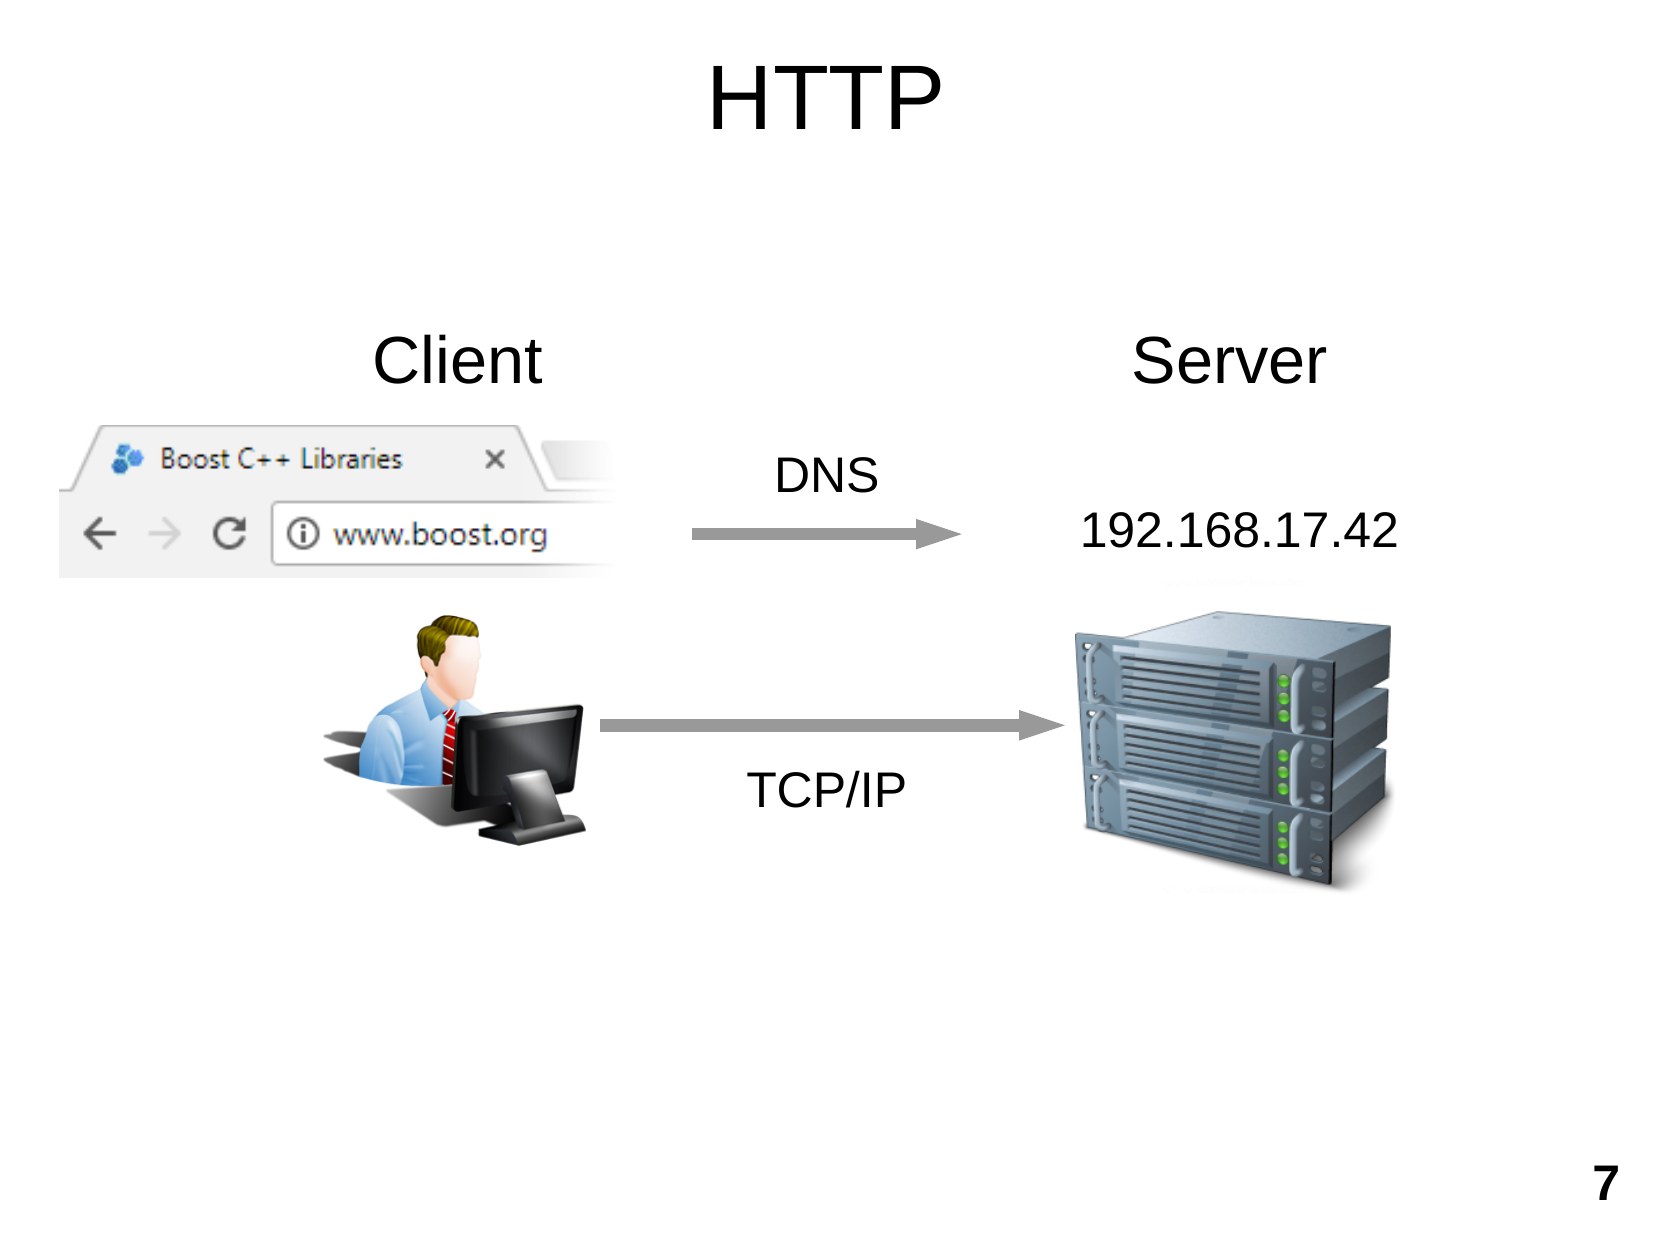

# HTTP
Client
Server
DNS
192.168.17.42
TCP/IP
7